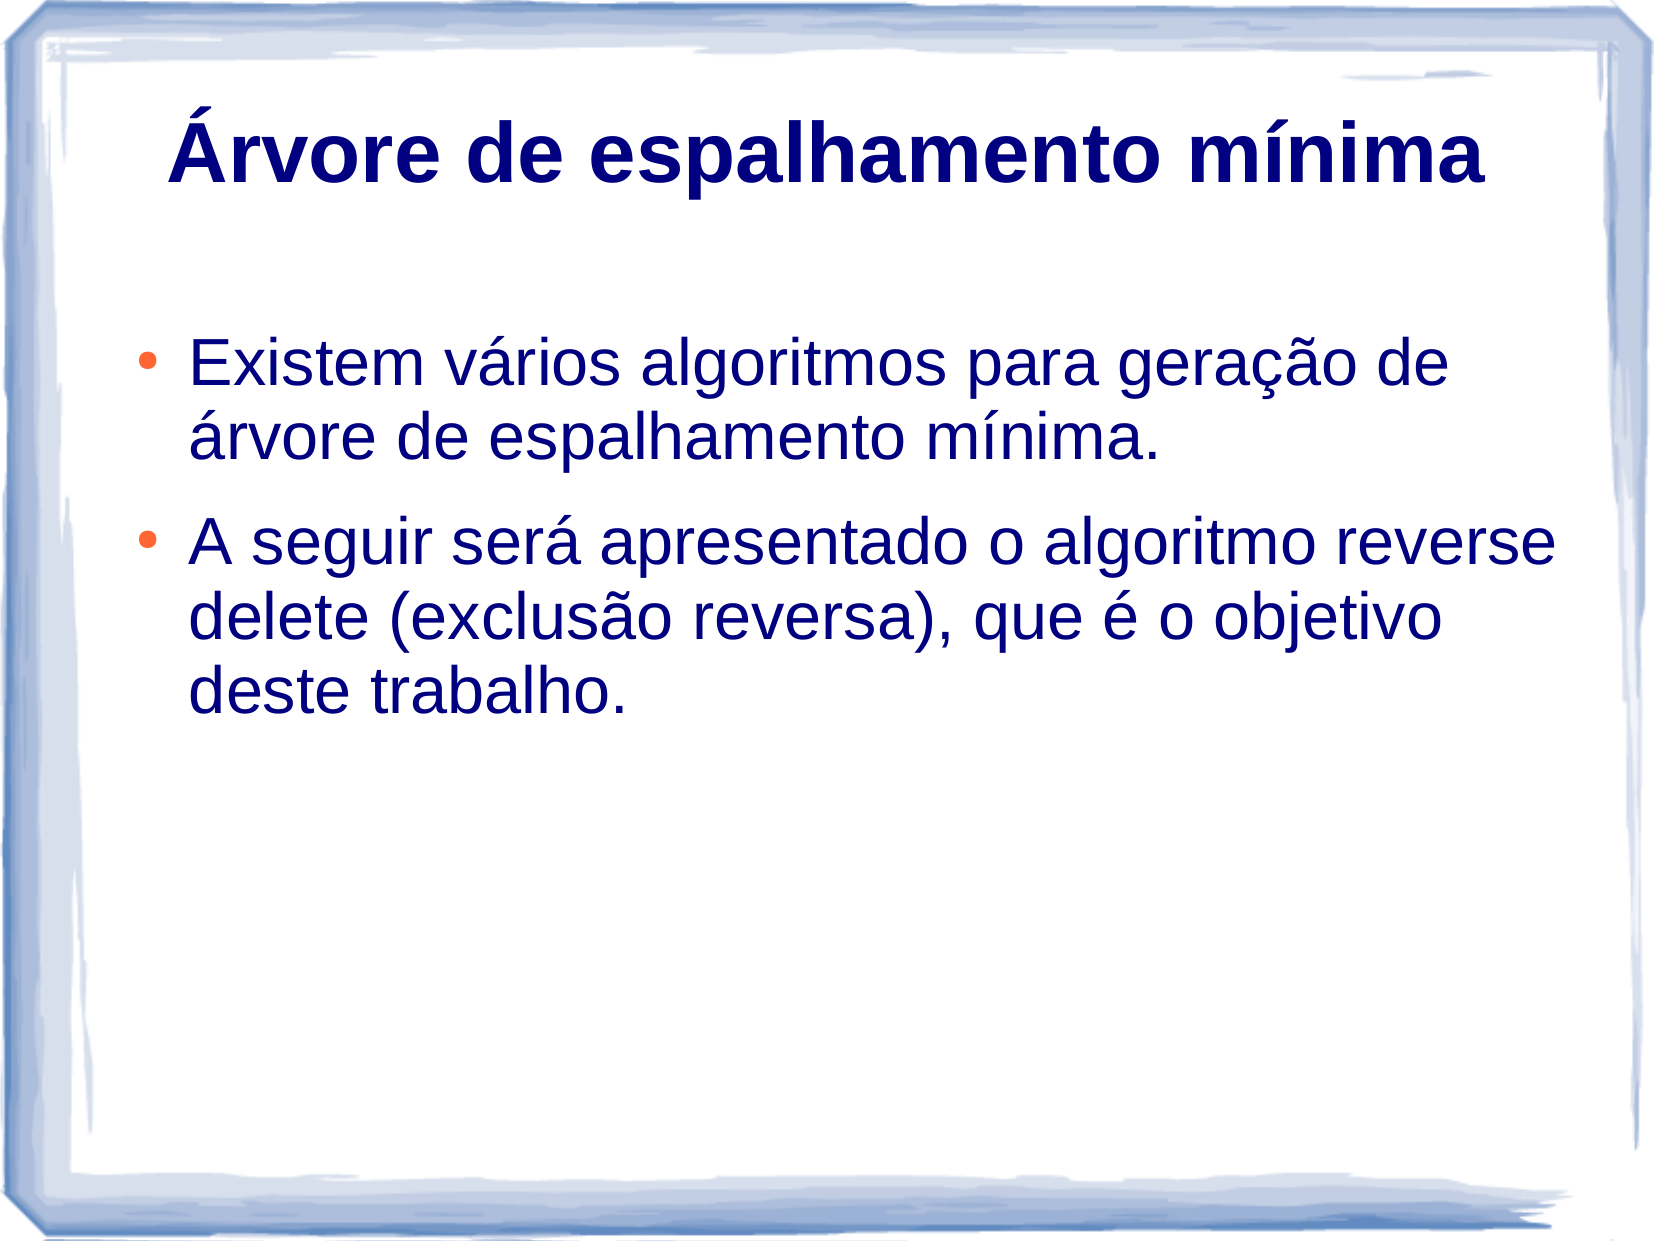

# Árvore de espalhamento mínima
Existem vários algoritmos para geração de árvore de espalhamento mínima.
A seguir será apresentado o algoritmo reverse delete (exclusão reversa), que é o objetivo deste trabalho.